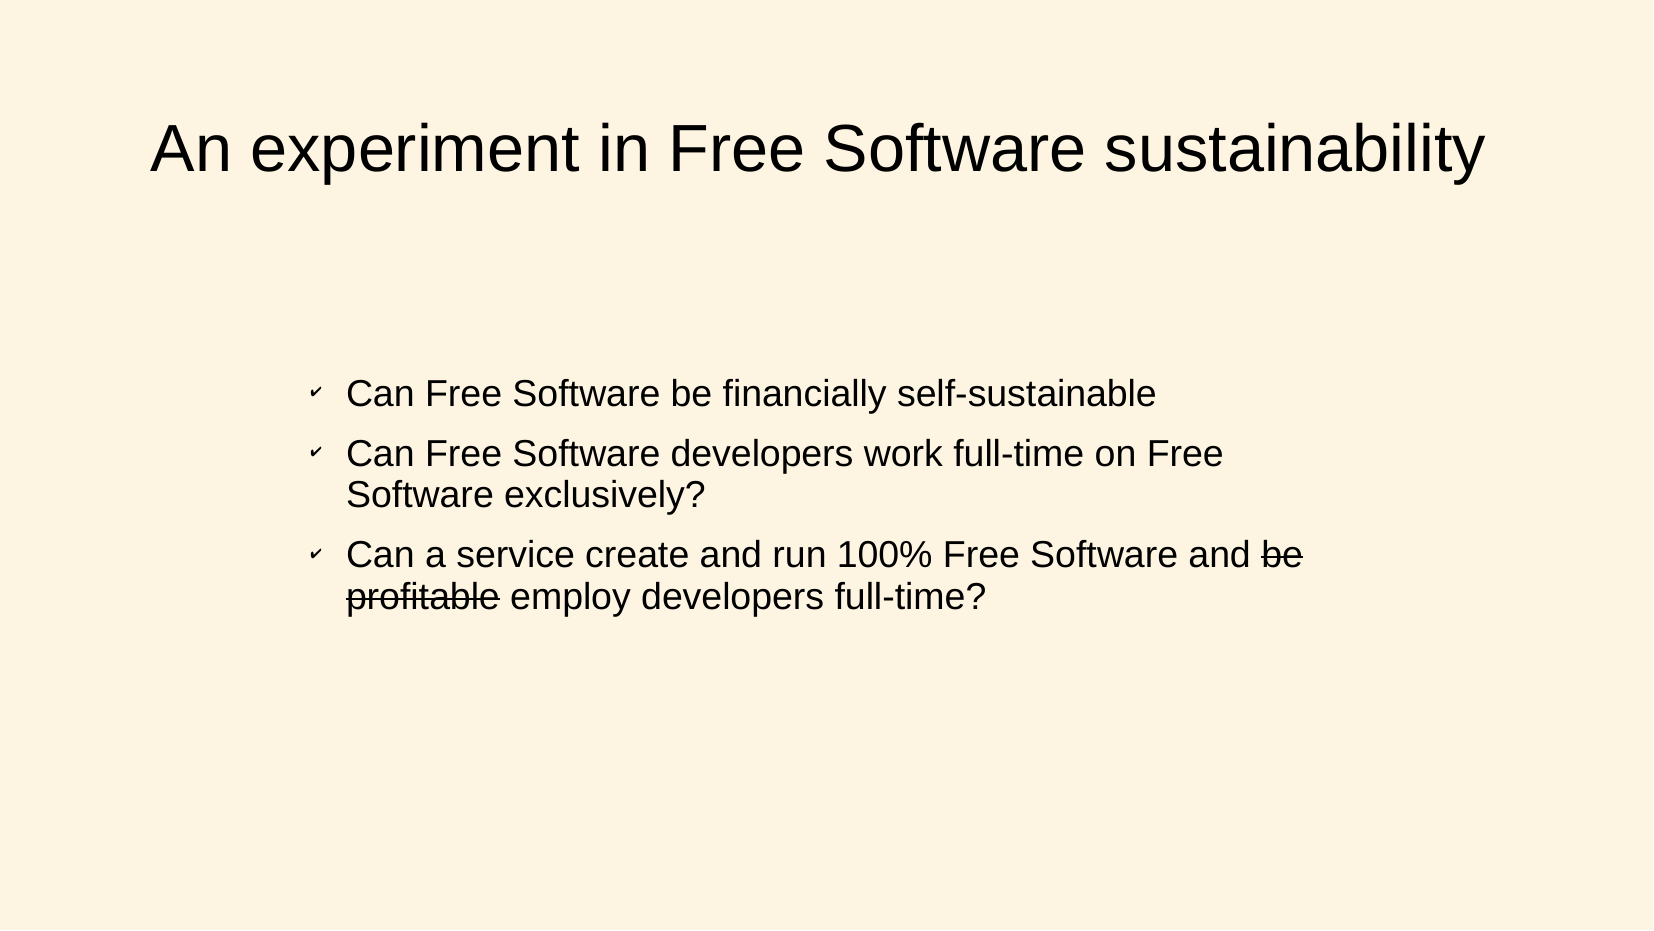

# An experiment in Free Software sustainability
Can Free Software be financially self-sustainable
Can Free Software developers work full-time on Free Software exclusively?
Can a service create and run 100% Free Software and be profitable employ developers full-time?